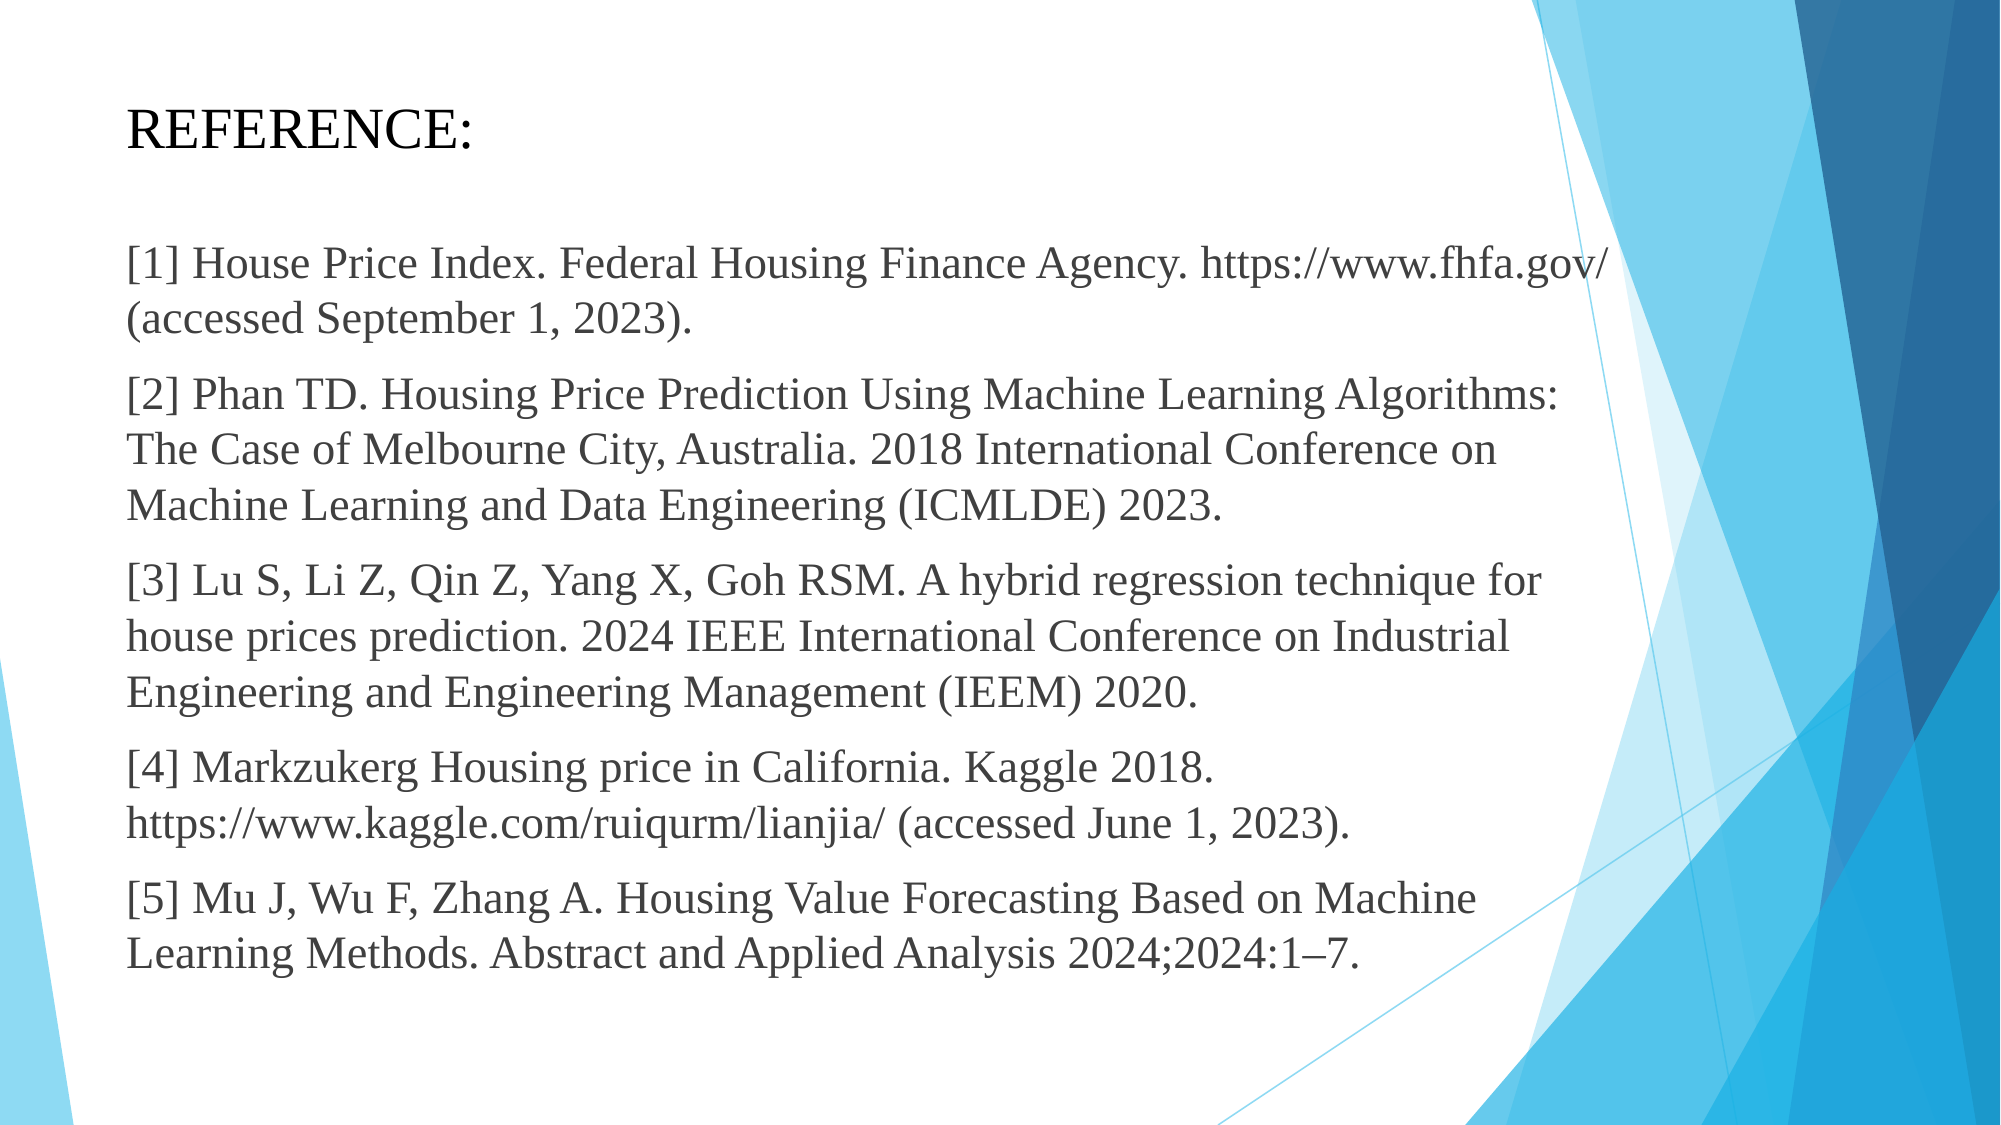

# REFERENCE:
[1] House Price Index. Federal Housing Finance Agency. https://www.fhfa.gov/ (accessed September 1, 2023).
[2] Phan TD. Housing Price Prediction Using Machine Learning Algorithms: The Case of Melbourne City, Australia. 2018 International Conference on Machine Learning and Data Engineering (ICMLDE) 2023.
[3] Lu S, Li Z, Qin Z, Yang X, Goh RSM. A hybrid regression technique for house prices prediction. 2024 IEEE International Conference on Industrial Engineering and Engineering Management (IEEM) 2020.
[4] Markzukerg Housing price in California. Kaggle 2018. https://www.kaggle.com/ruiqurm/lianjia/ (accessed June 1, 2023).
[5] Mu J, Wu F, Zhang A. Housing Value Forecasting Based on Machine Learning Methods. Abstract and Applied Analysis 2024;2024:1–7.